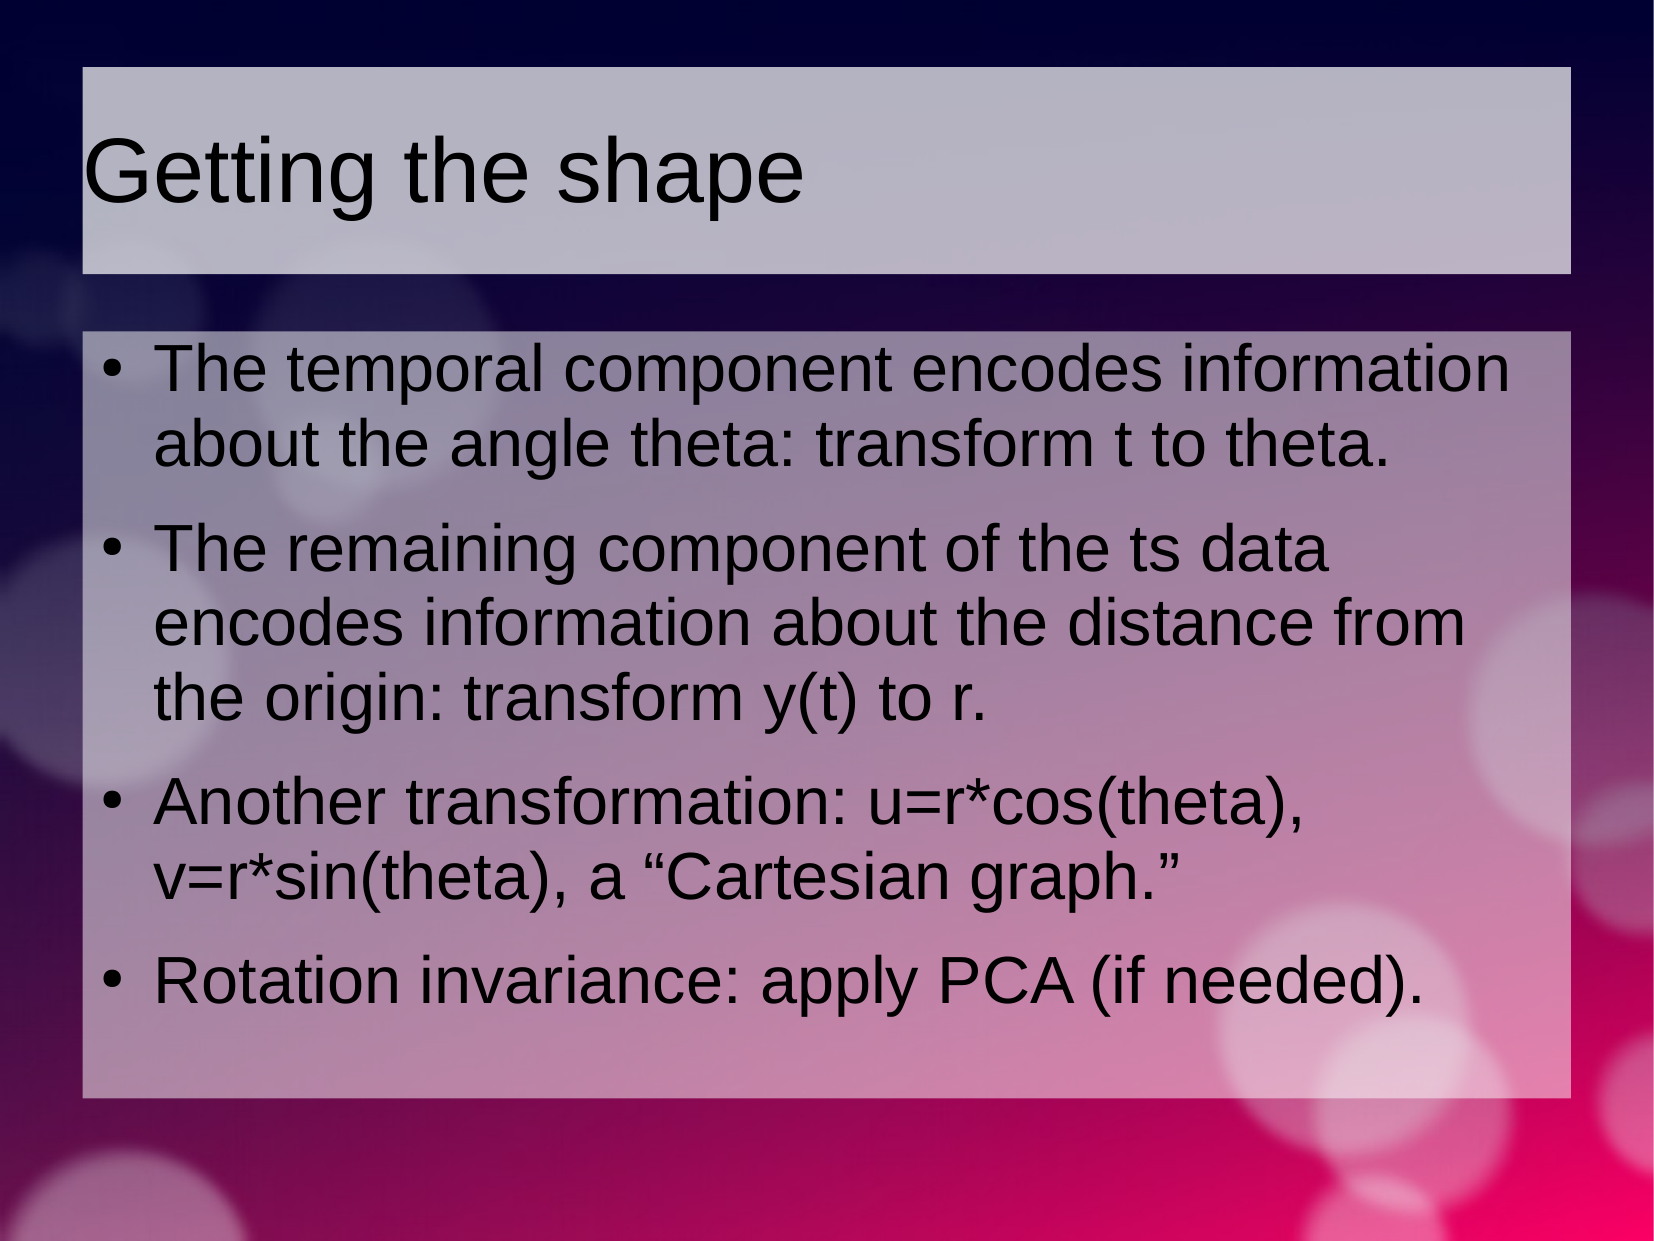

# Getting the shape
The temporal component encodes information about the angle theta: transform t to theta.
The remaining component of the ts data encodes information about the distance from the origin: transform y(t) to r.
Another transformation: u=r*cos(theta), v=r*sin(theta), a “Cartesian graph.”
Rotation invariance: apply PCA (if needed).